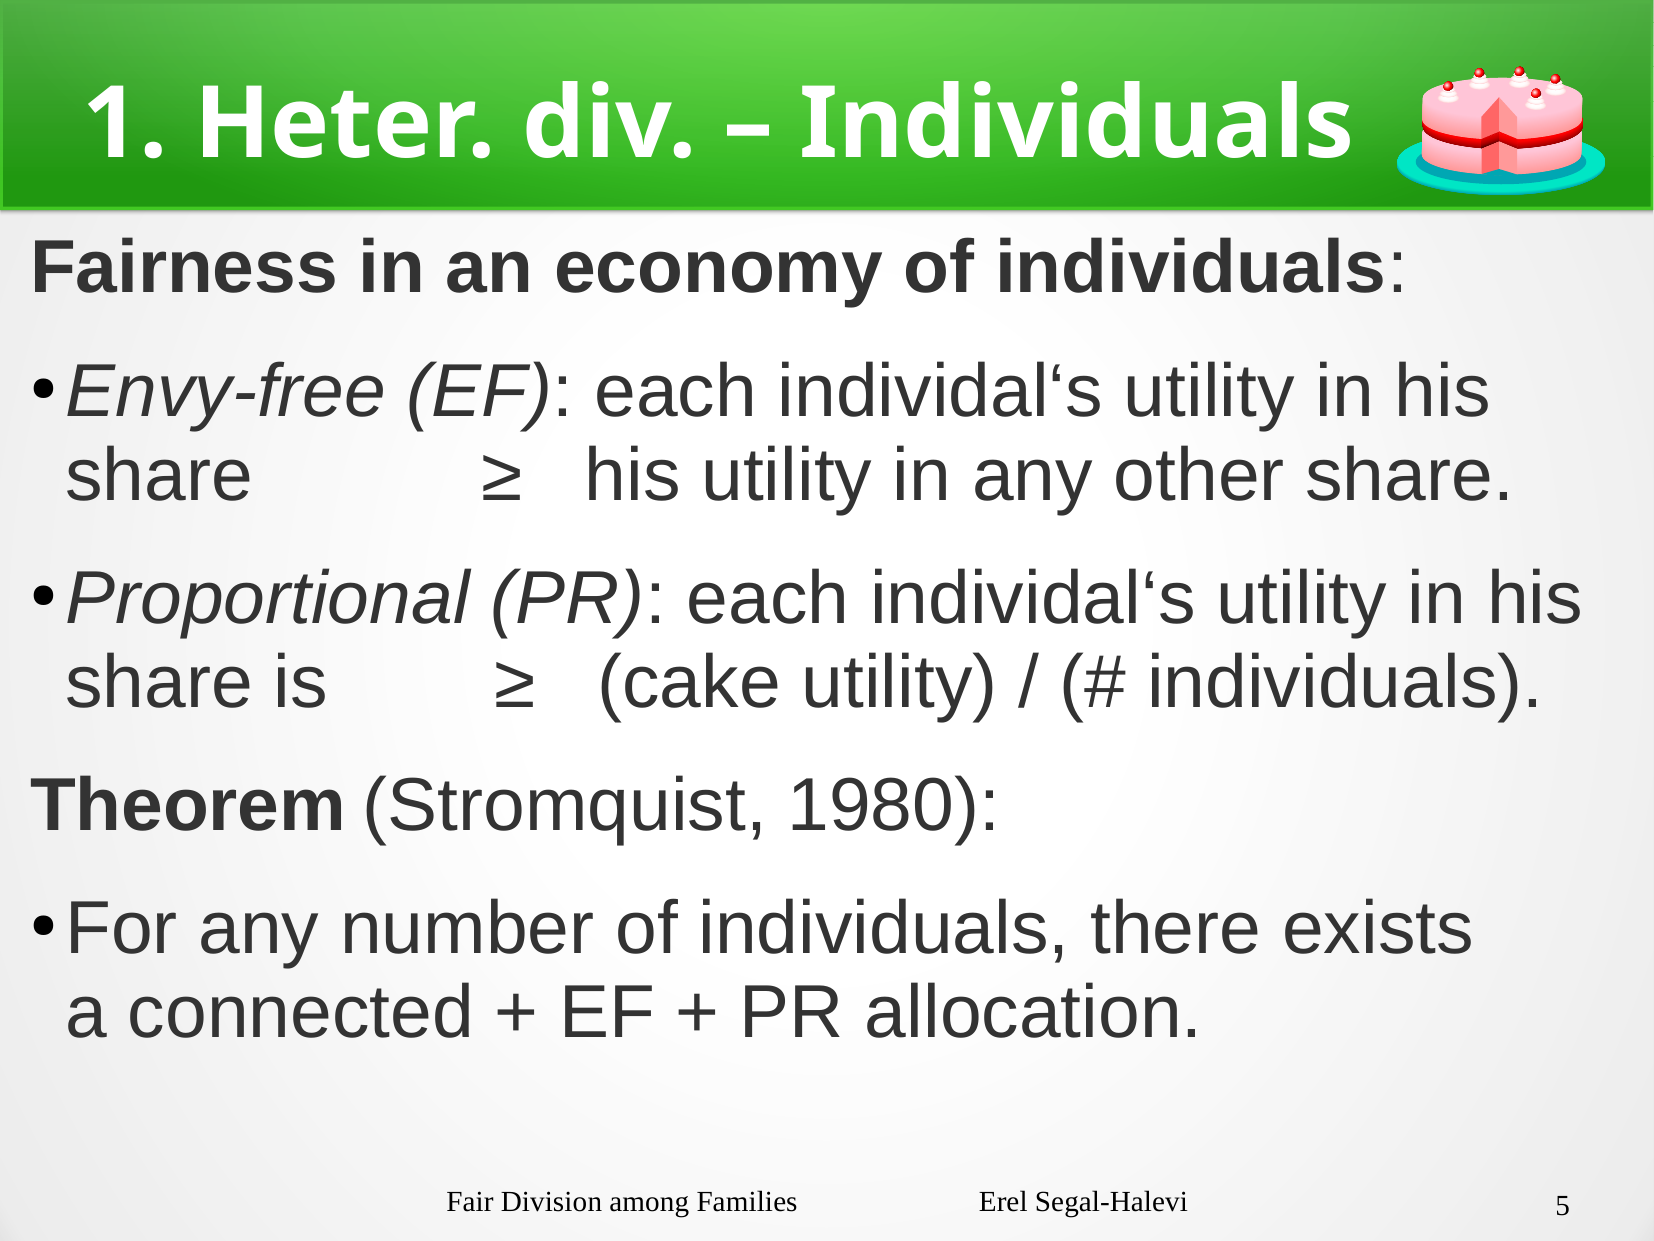

# 1. Heter. div. – Individuals
Fairness in an economy of individuals:
Envy-free (EF): each individal‘s utility in his share ≥ his utility in any other share.
Proportional (PR): each individal‘s utility in his share is ≥ (cake utility) / (# individuals).
Theorem (Stromquist, 1980):
For any number of individuals, there exists
a connected + EF + PR allocation.
Fair Division among Families Erel Segal-Halevi
5